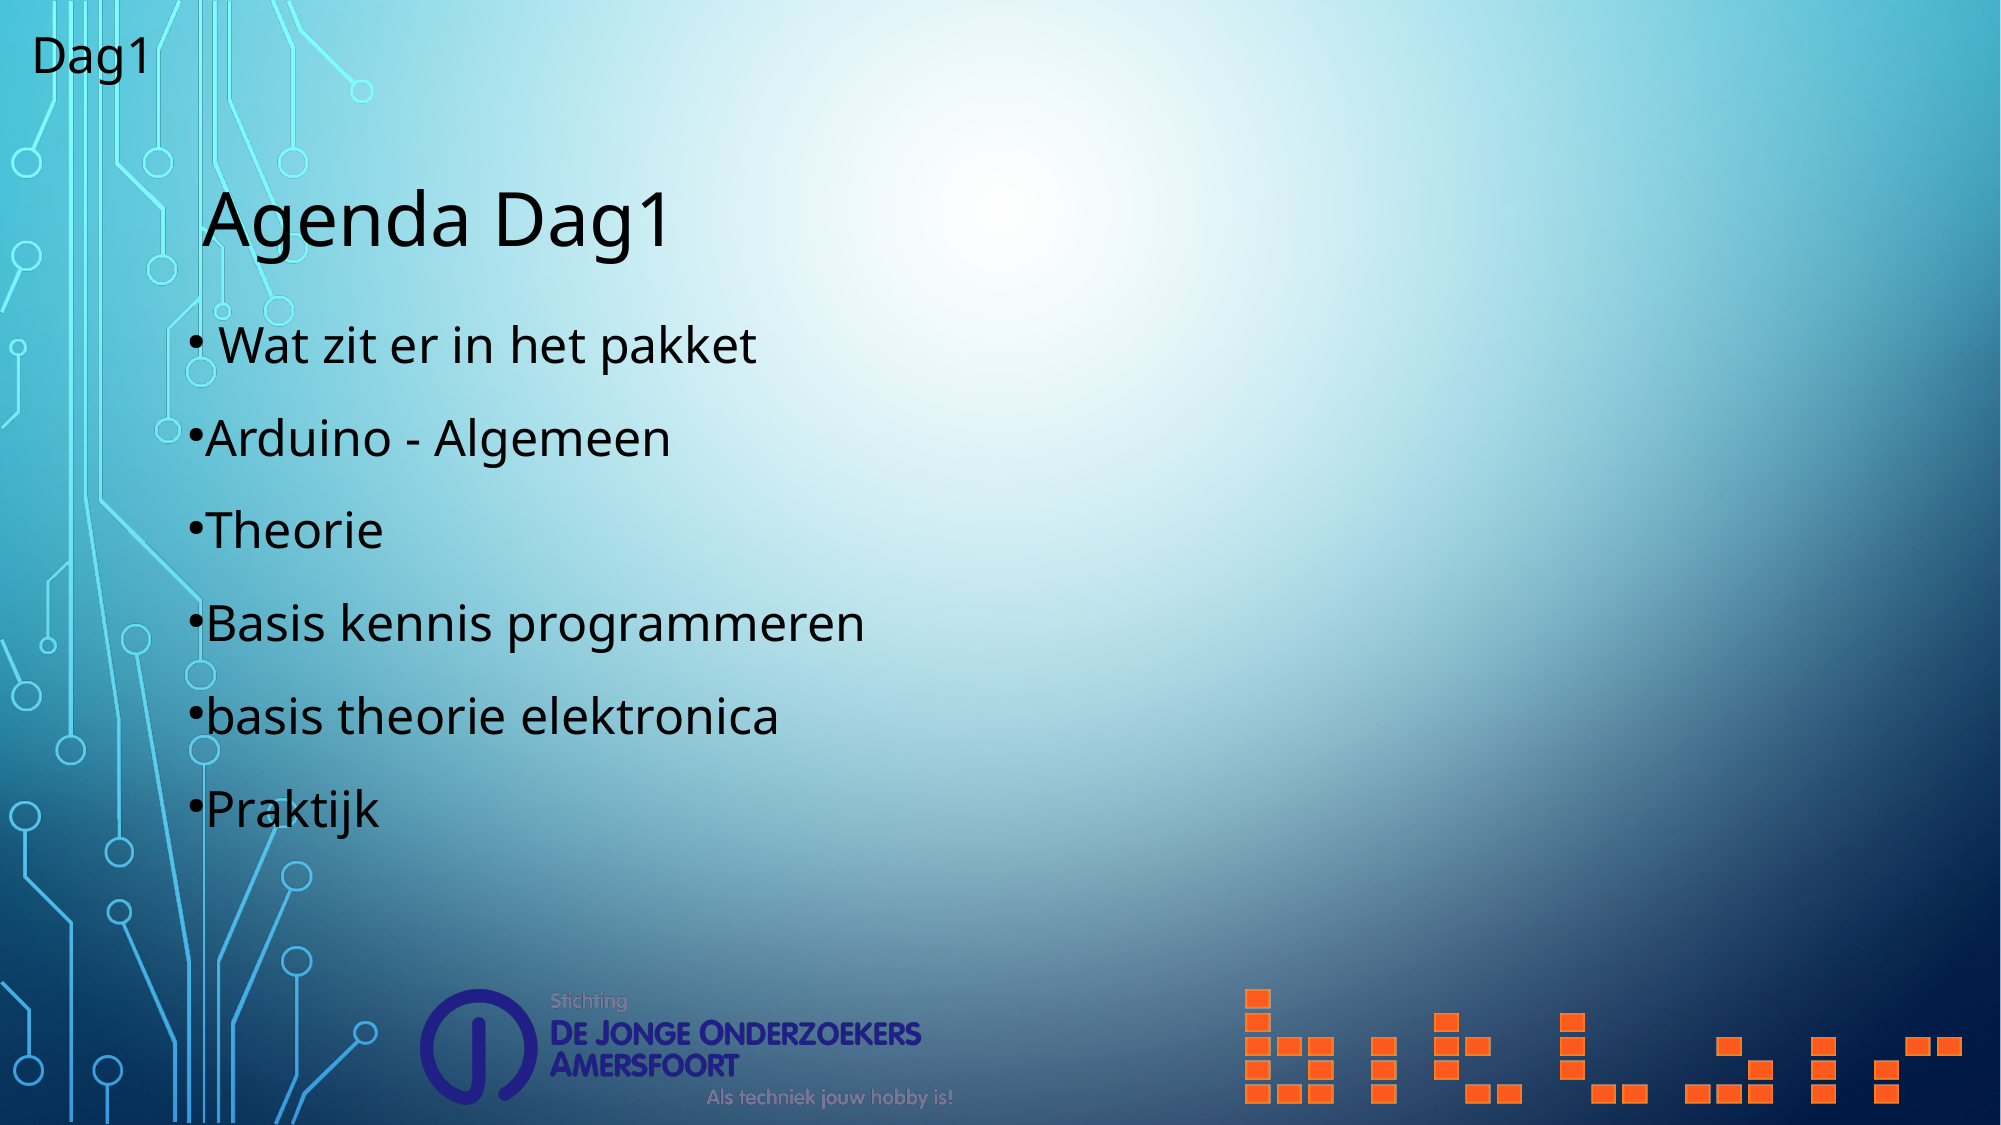

Dag1
# Agenda Dag1
 Wat zit er in het pakket
Arduino - Algemeen
Theorie
Basis kennis programmeren
basis theorie elektronica
Praktijk